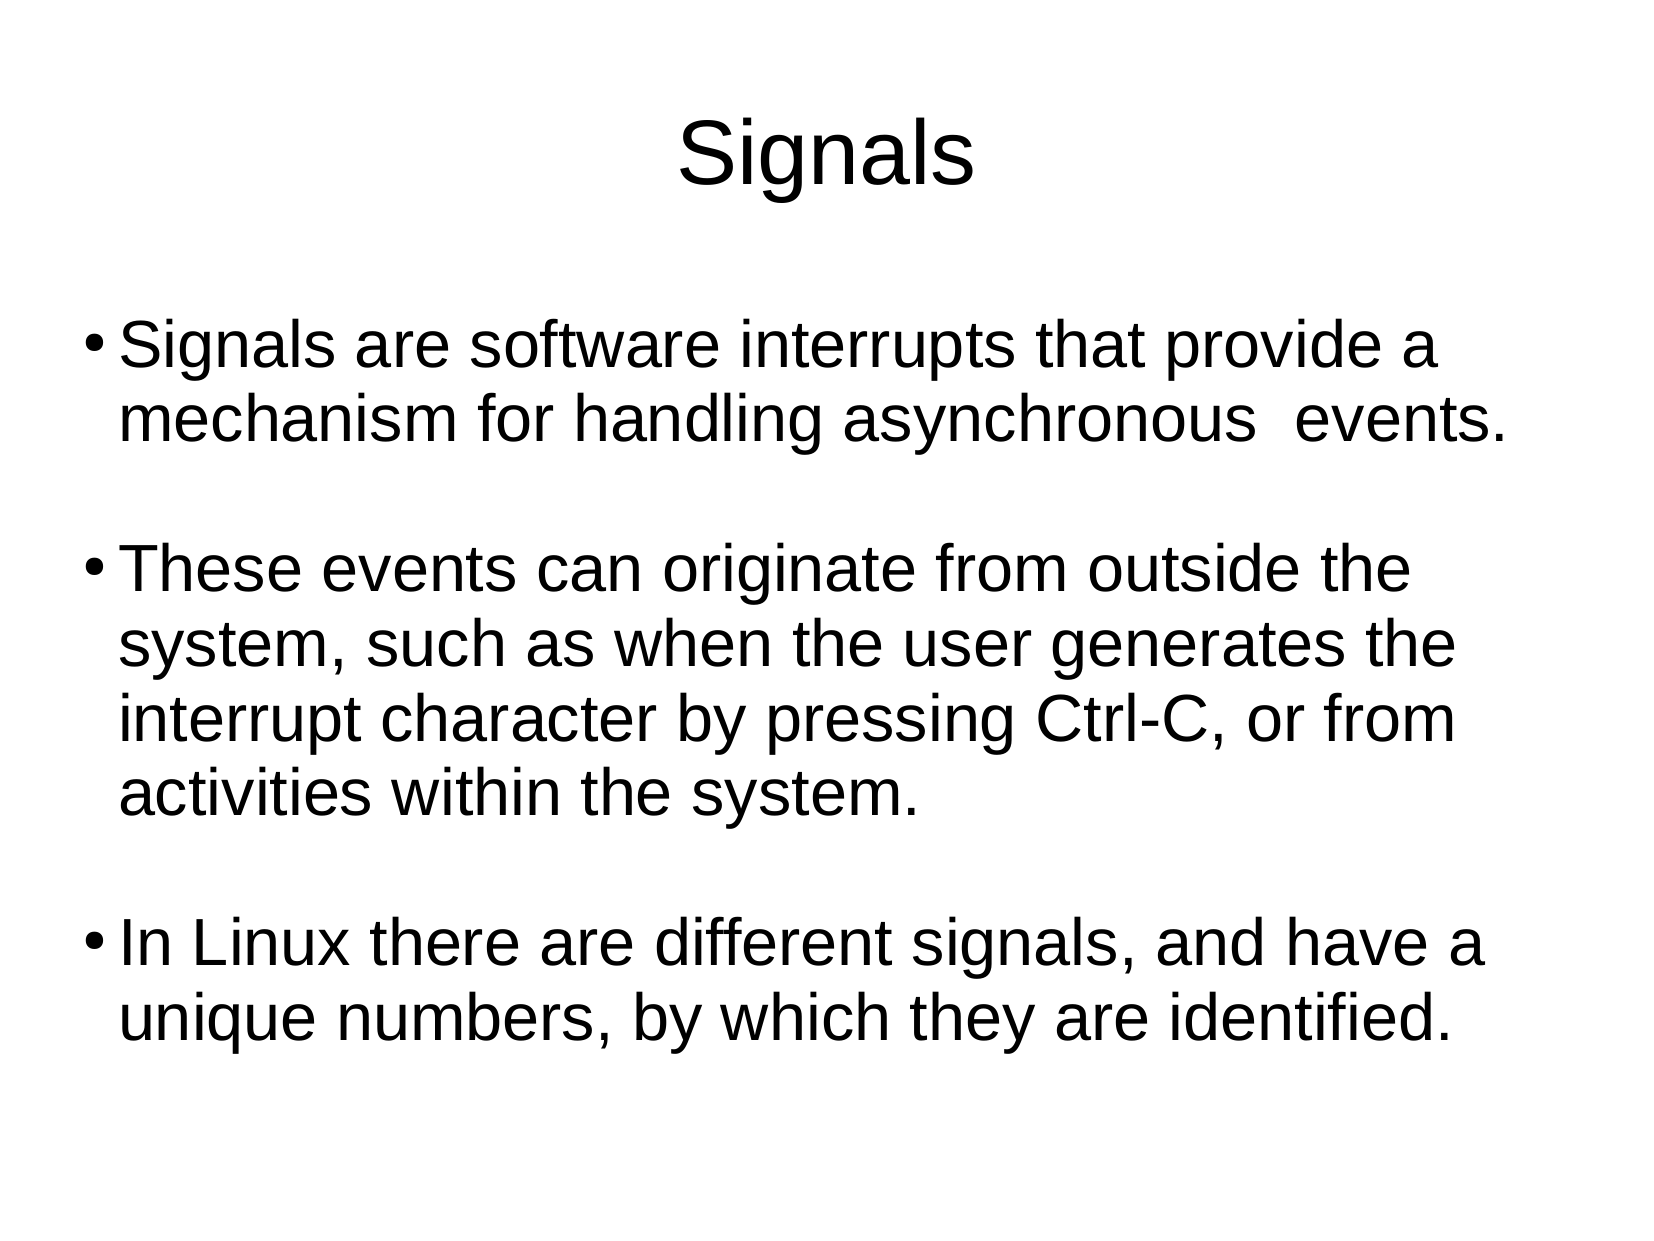

# Signals
Signals are software interrupts that provide a mechanism for handling asynchronous events.
These events can originate from outside the system, such as when the user generates the interrupt character by pressing Ctrl-C, or from activities within the system.
In Linux there are different signals, and have a unique numbers, by which they are identified.